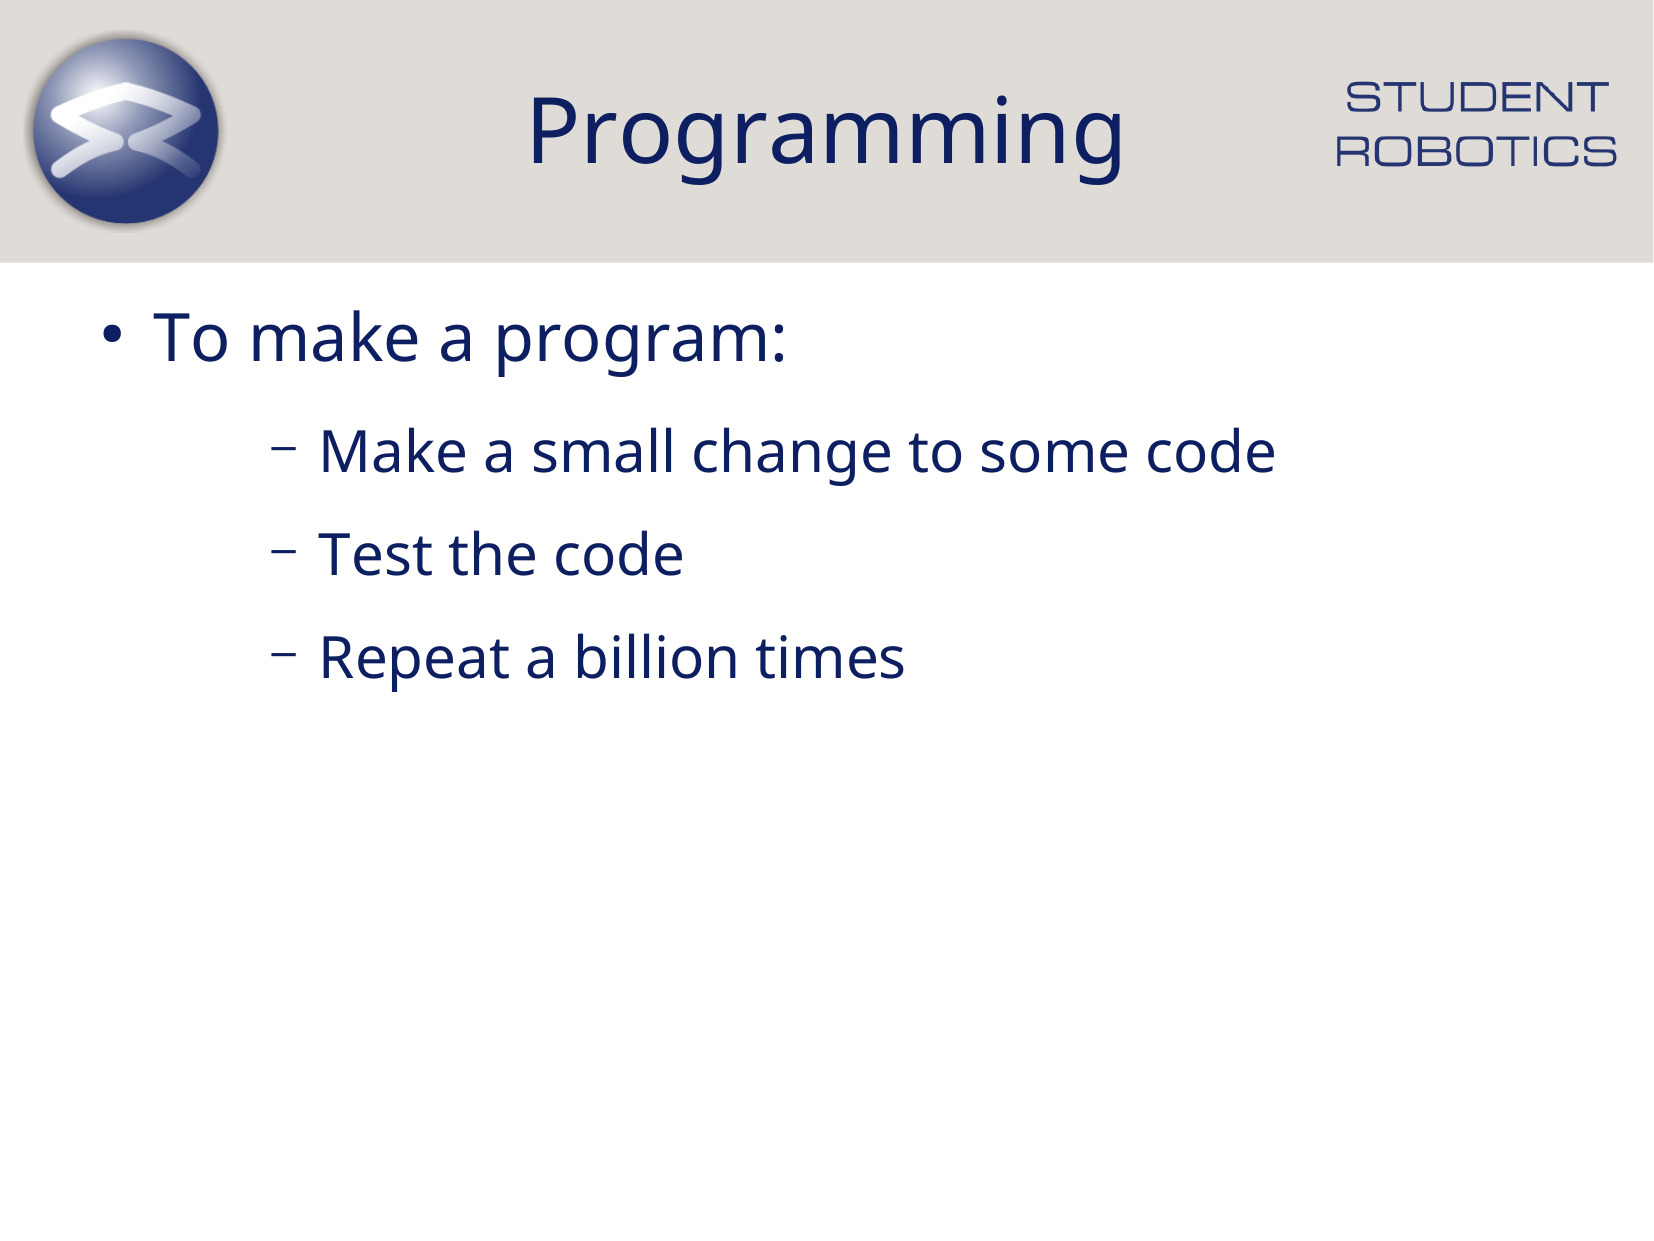

# Programming
To make a program:
Make a small change to some code
Test the code
Repeat a billion times